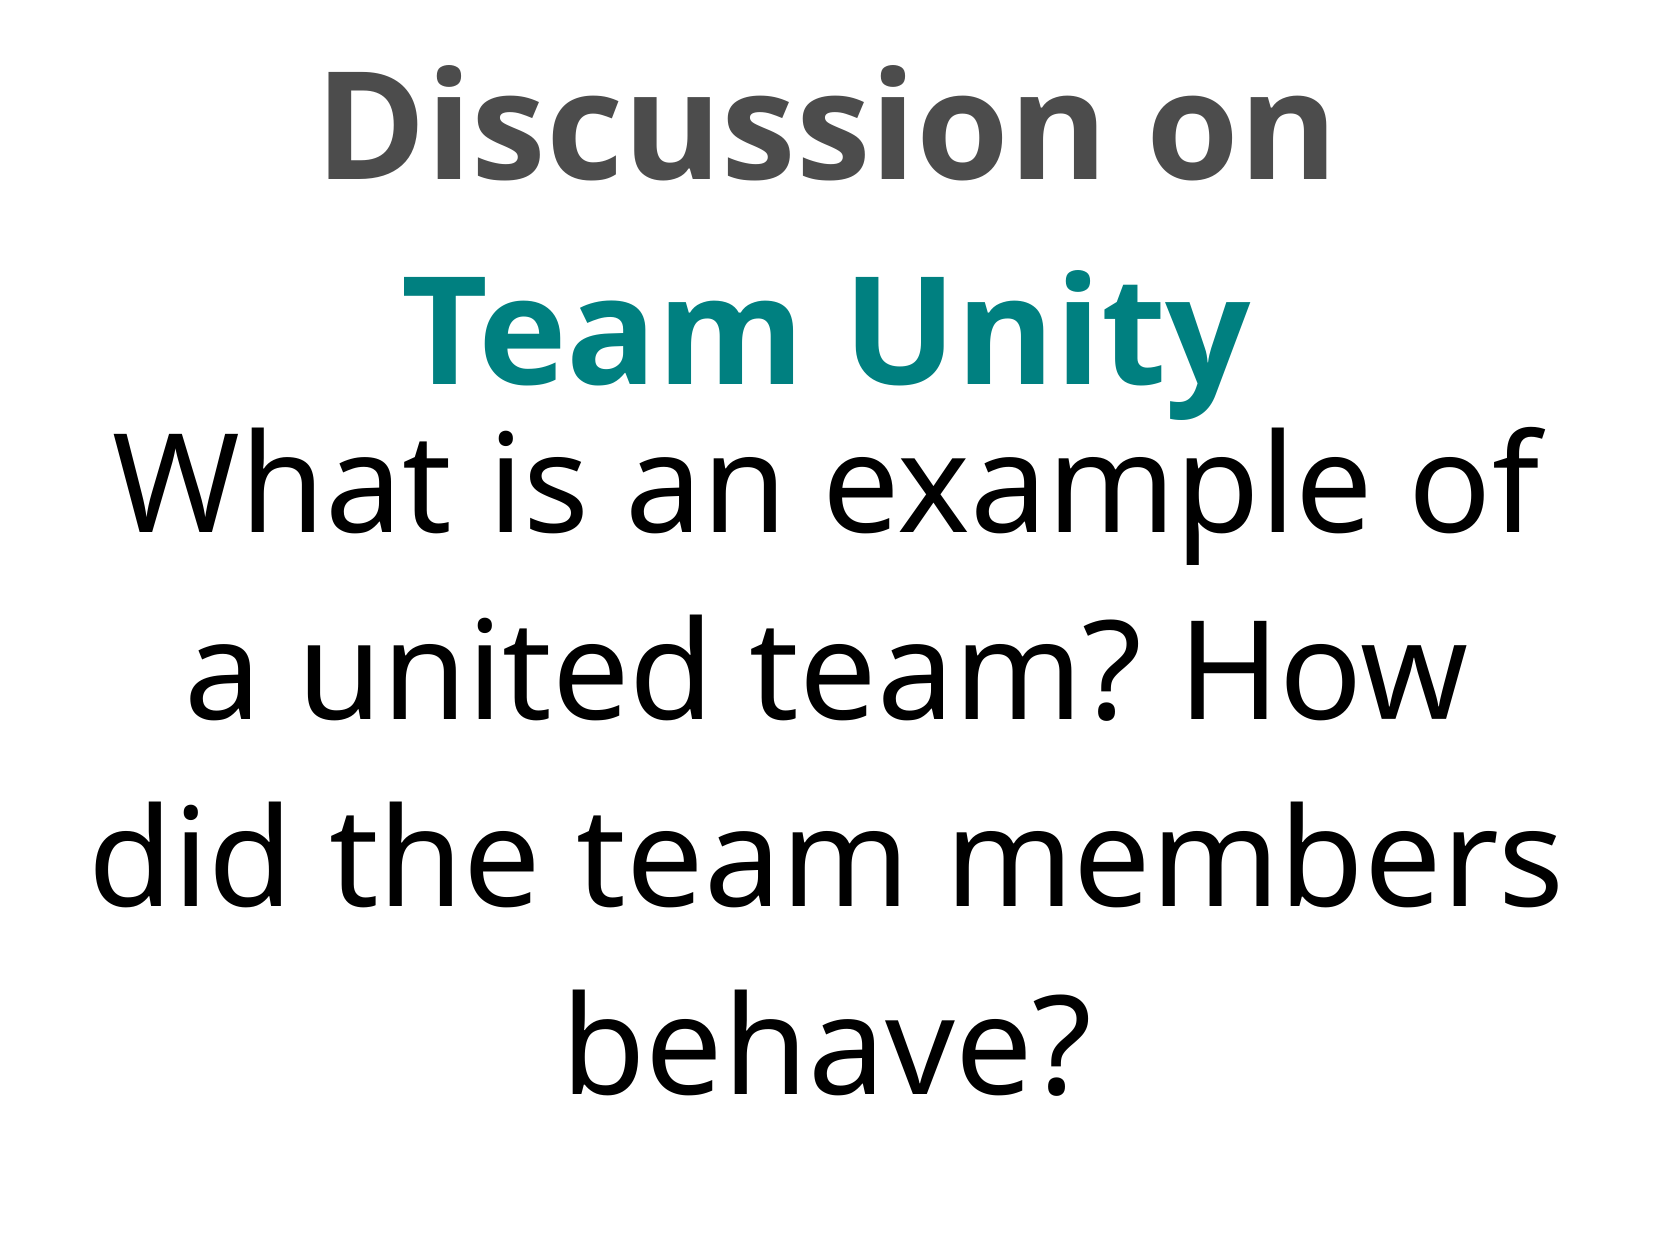

# Discussion on Team Unity
What is an example of a united team? How did the team members behave?